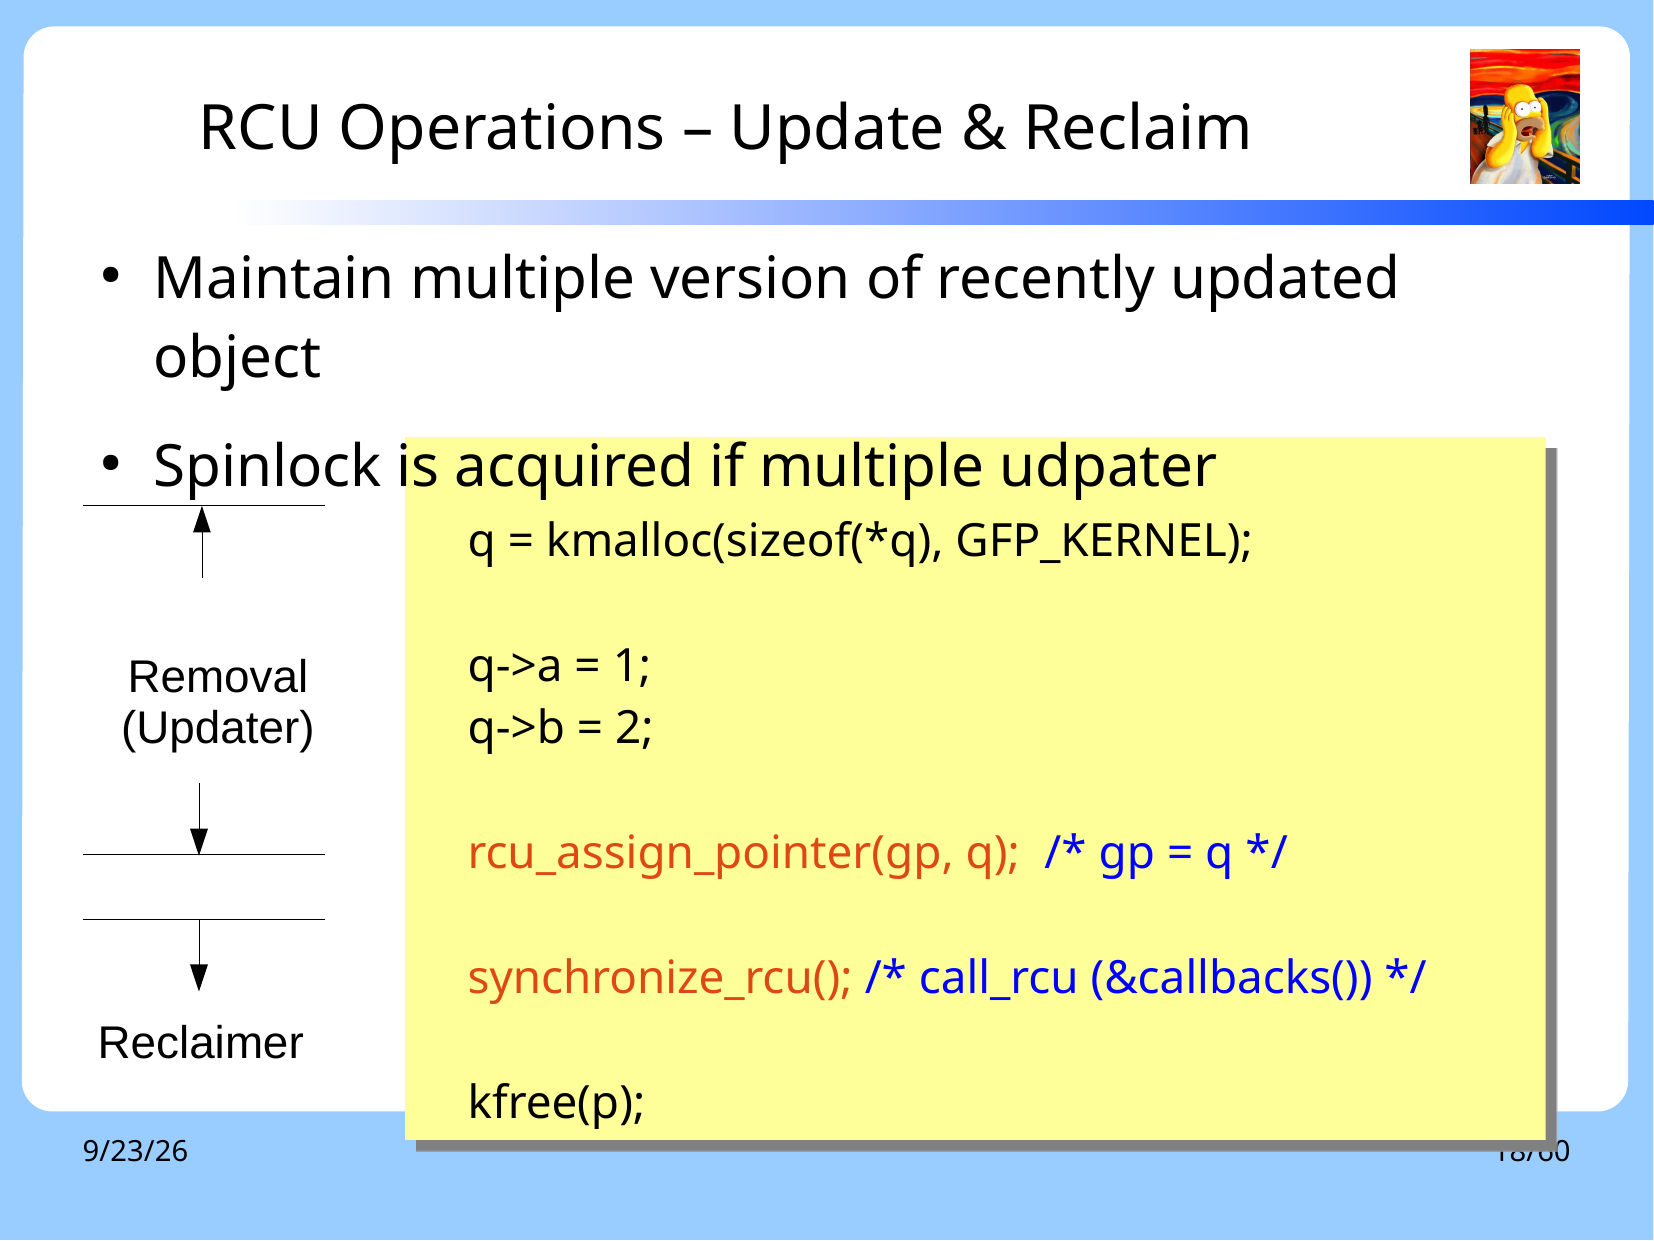

# RCU Operations – Update & Reclaim
Maintain multiple version of recently updated object
Spinlock is acquired if multiple udpater
 q = kmalloc(sizeof(*q), GFP_KERNEL);
 q->a = 1;
 q->b = 2;
 rcu_assign_pointer(gp, q); /* gp = q */
 synchronize_rcu(); /* call_rcu (&callbacks()) */
 kfree(p);
Removal
(Updater)
Reclaimer
18